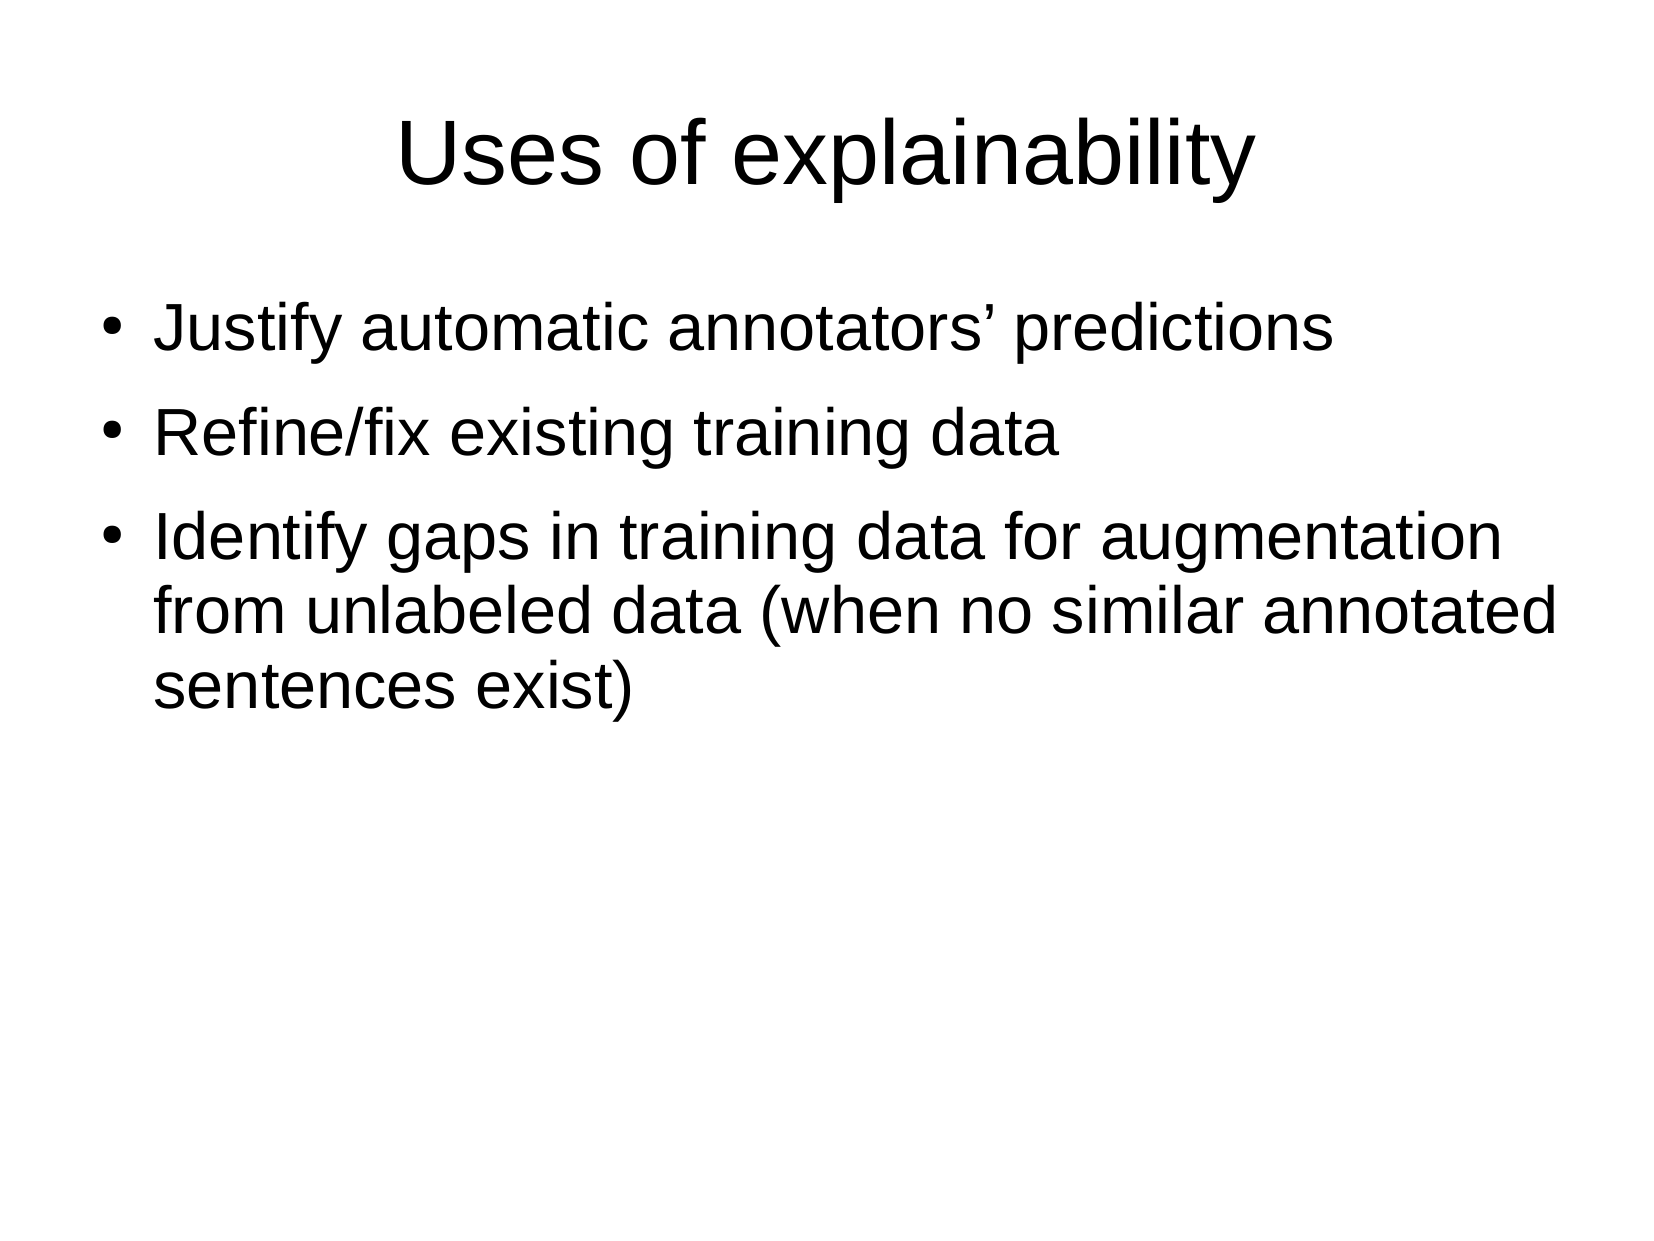

# Uses of explainability
Justify automatic annotators’ predictions
Refine/fix existing training data
Identify gaps in training data for augmentation from unlabeled data (when no similar annotated sentences exist)